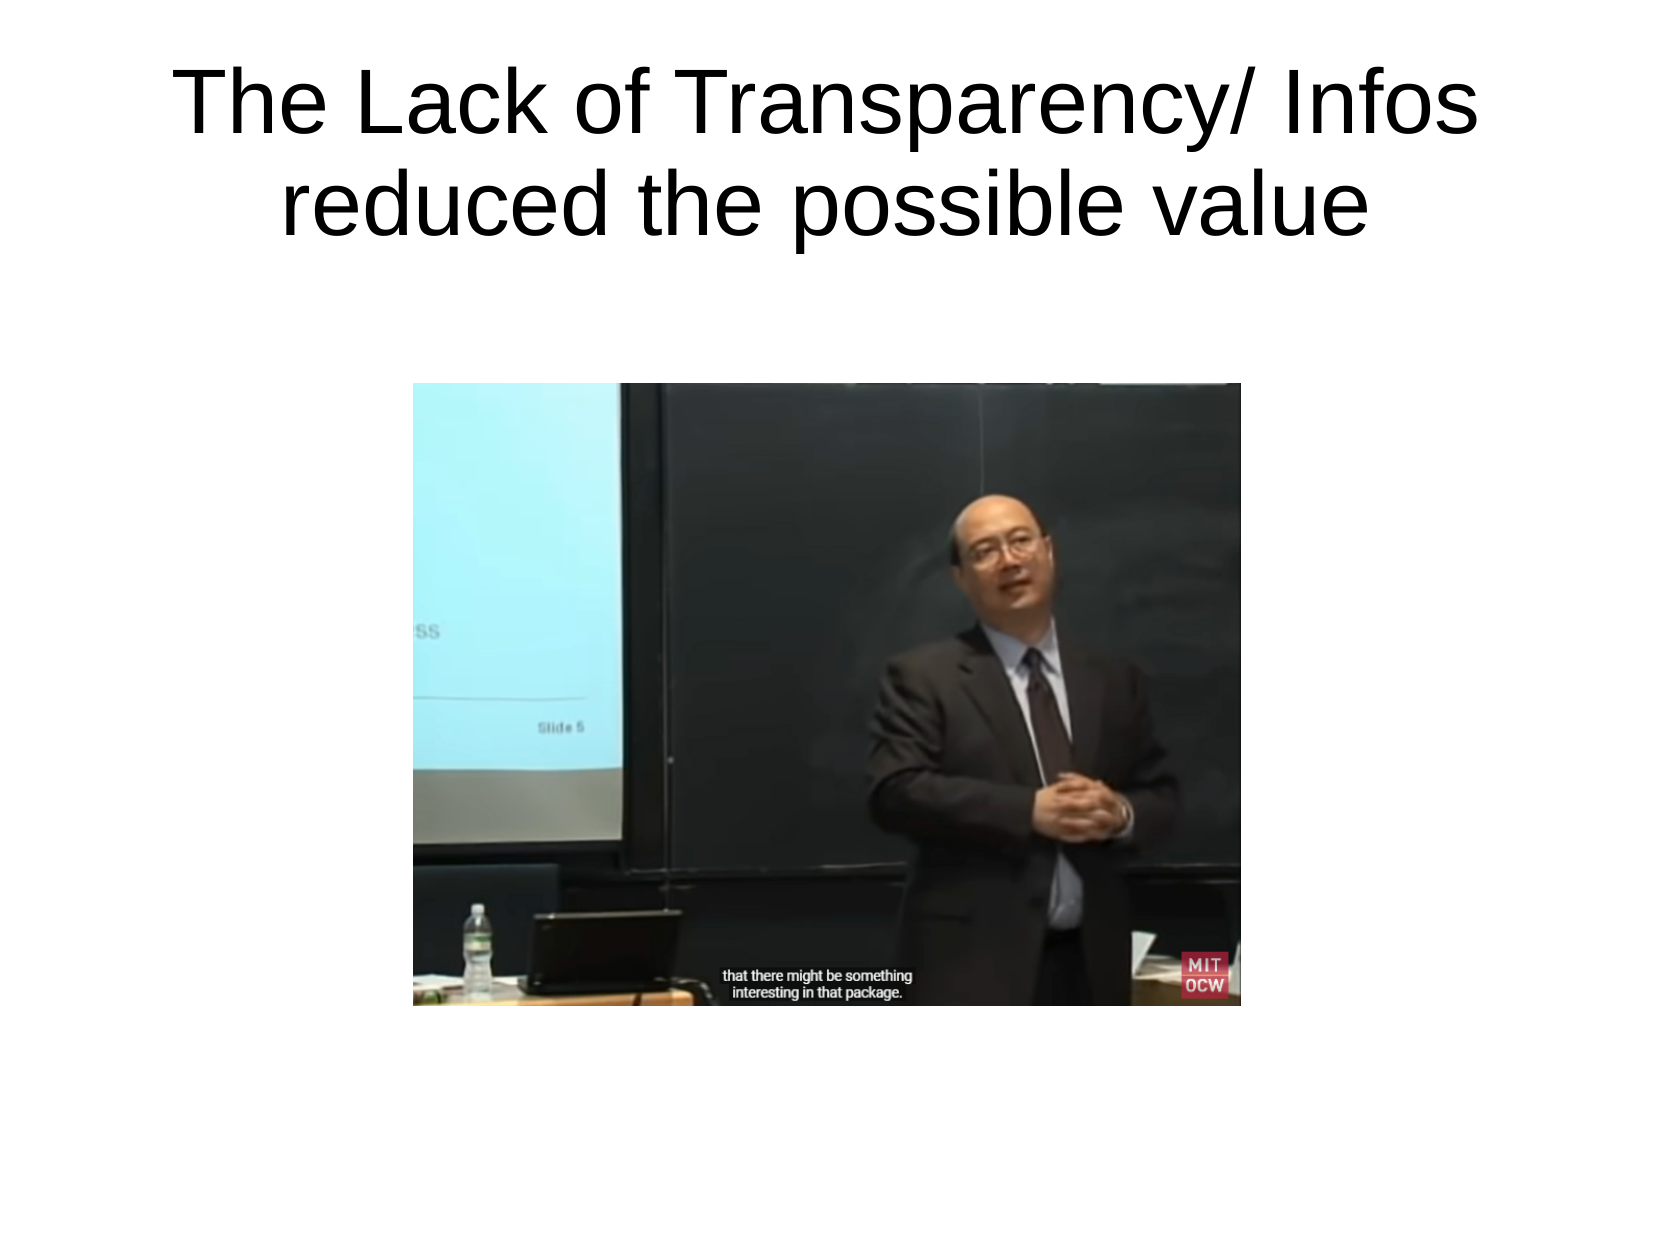

# The Lack of Transparency/ Infos reduced the possible value